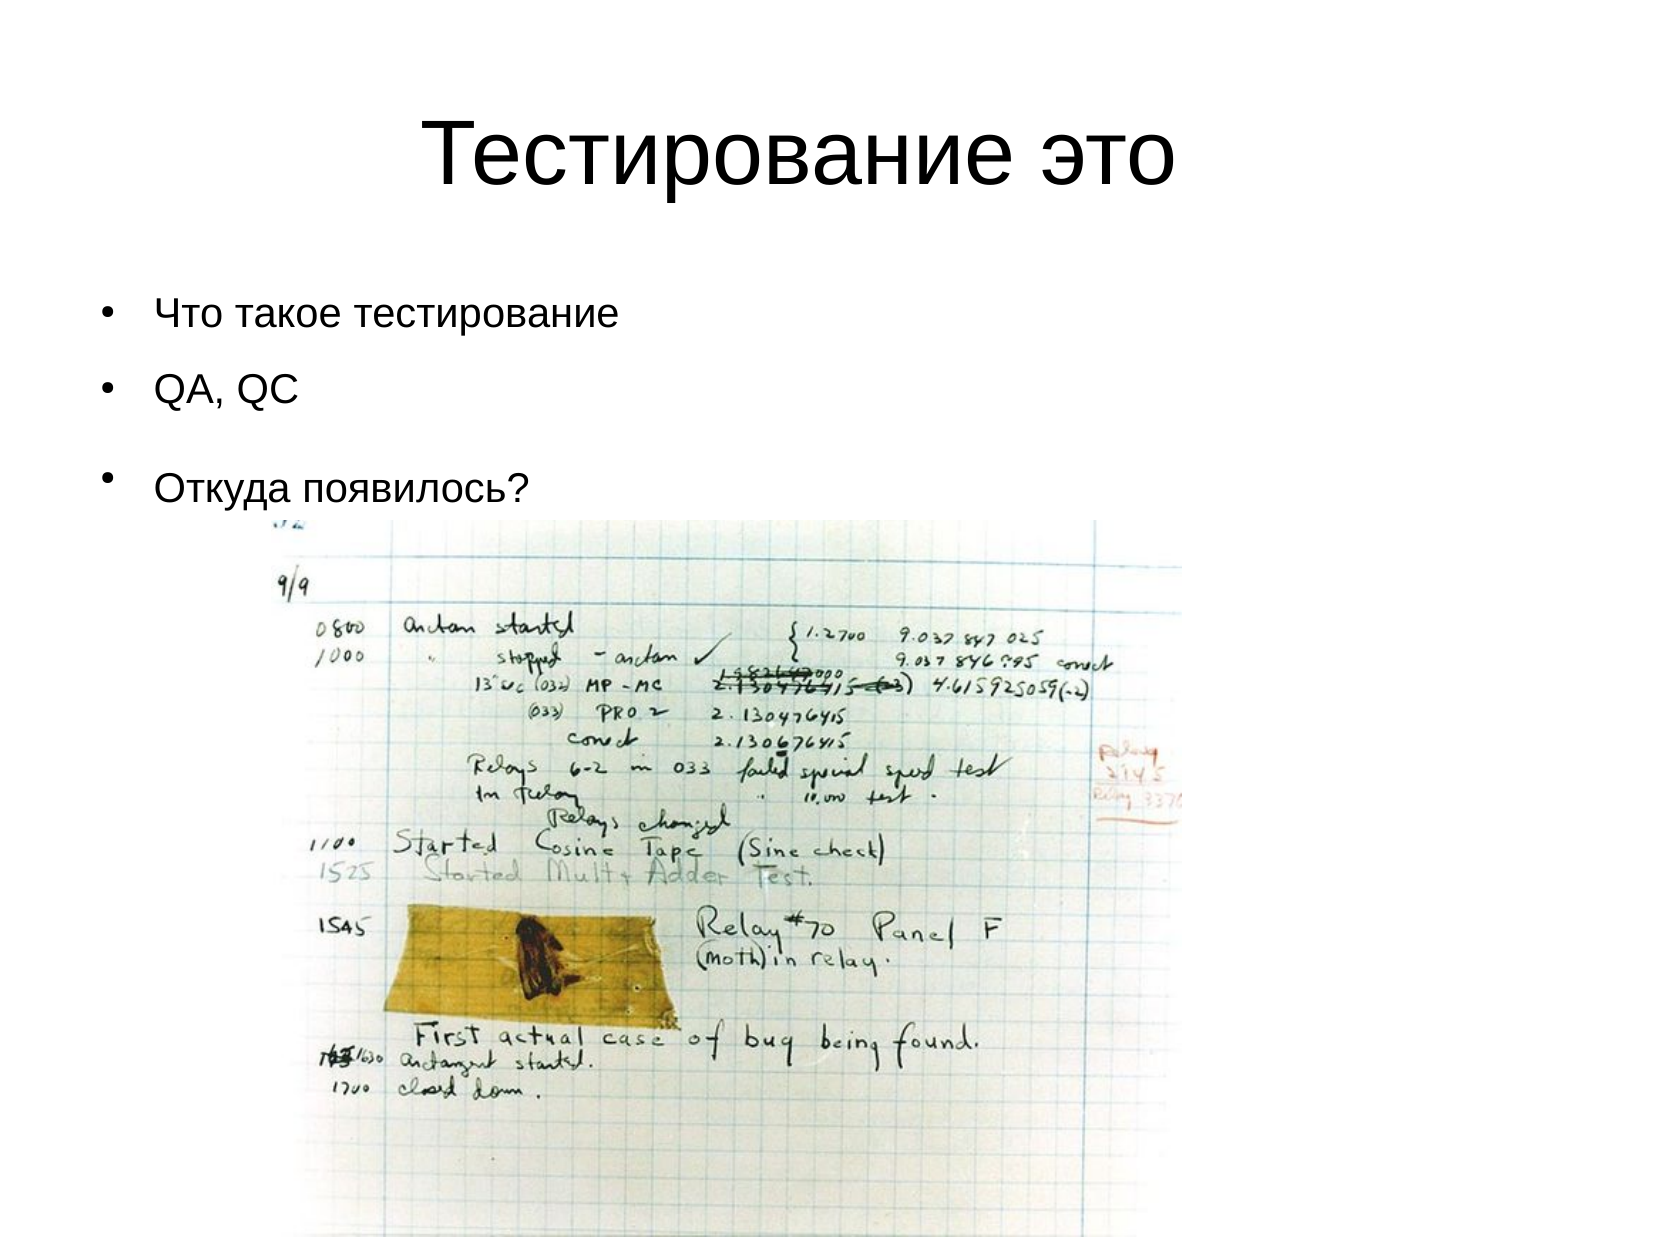

# Тестирование это
Что такое тестирование
QA, QC
Откуда появилось?